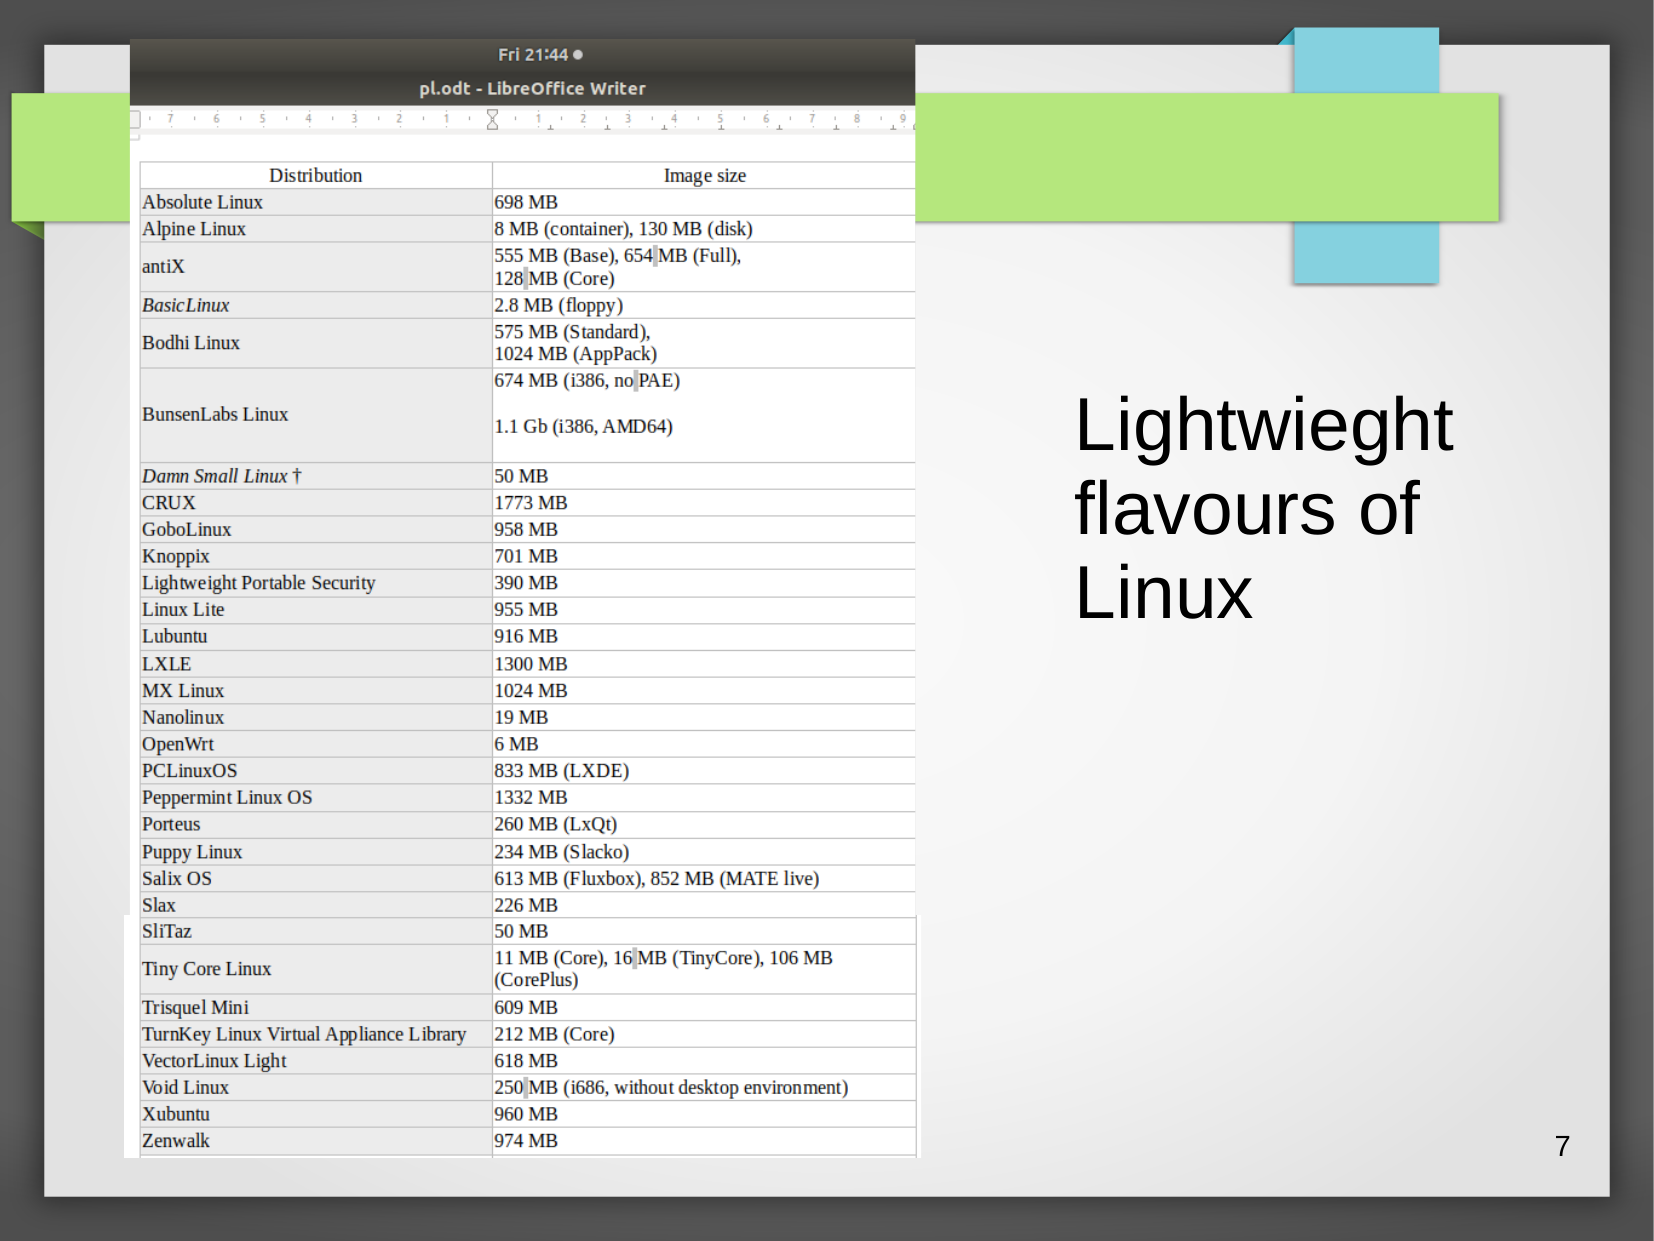

# Lightwieght flavours of Linux
Homework 1
7